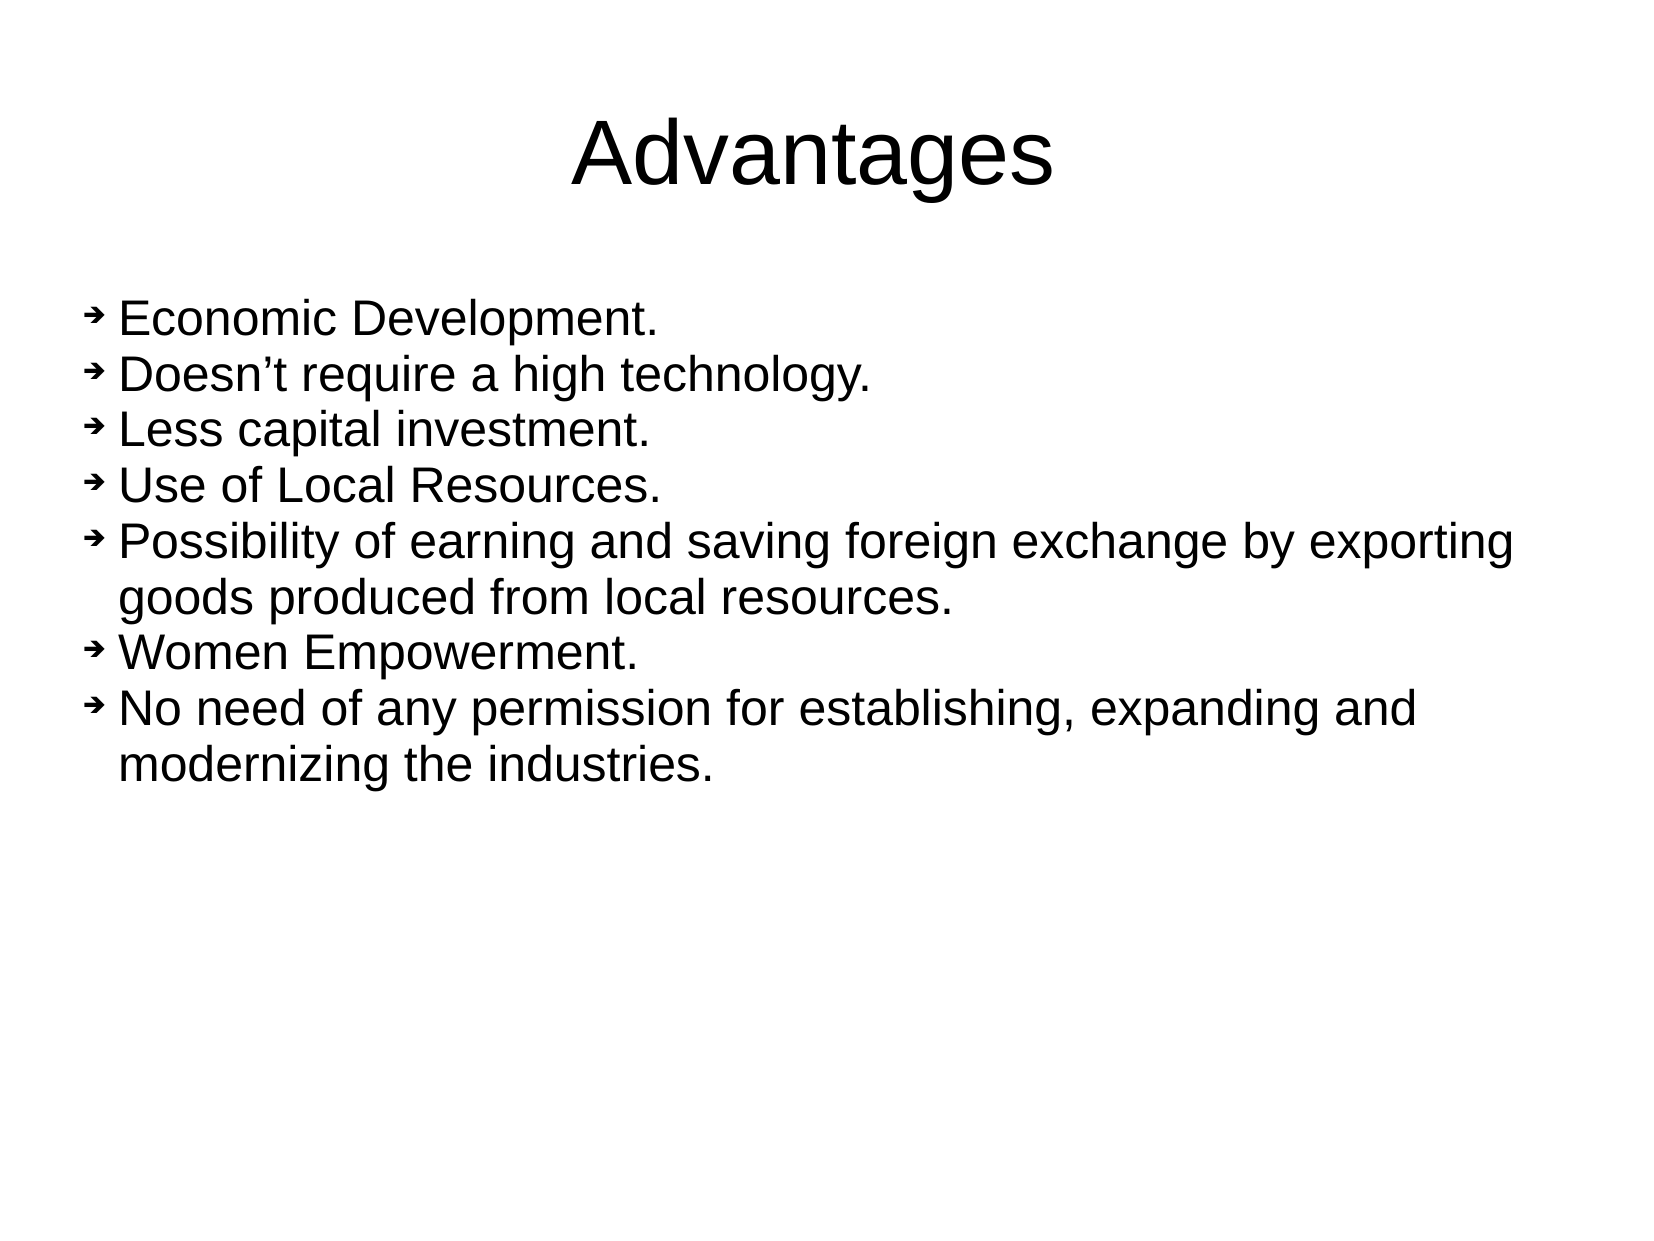

# Advantages
Economic Development.
Doesn’t require a high technology.
Less capital investment.
Use of Local Resources.
Possibility of earning and saving foreign exchange by exporting goods produced from local resources.
Women Empowerment.
No need of any permission for establishing, expanding and modernizing the industries.